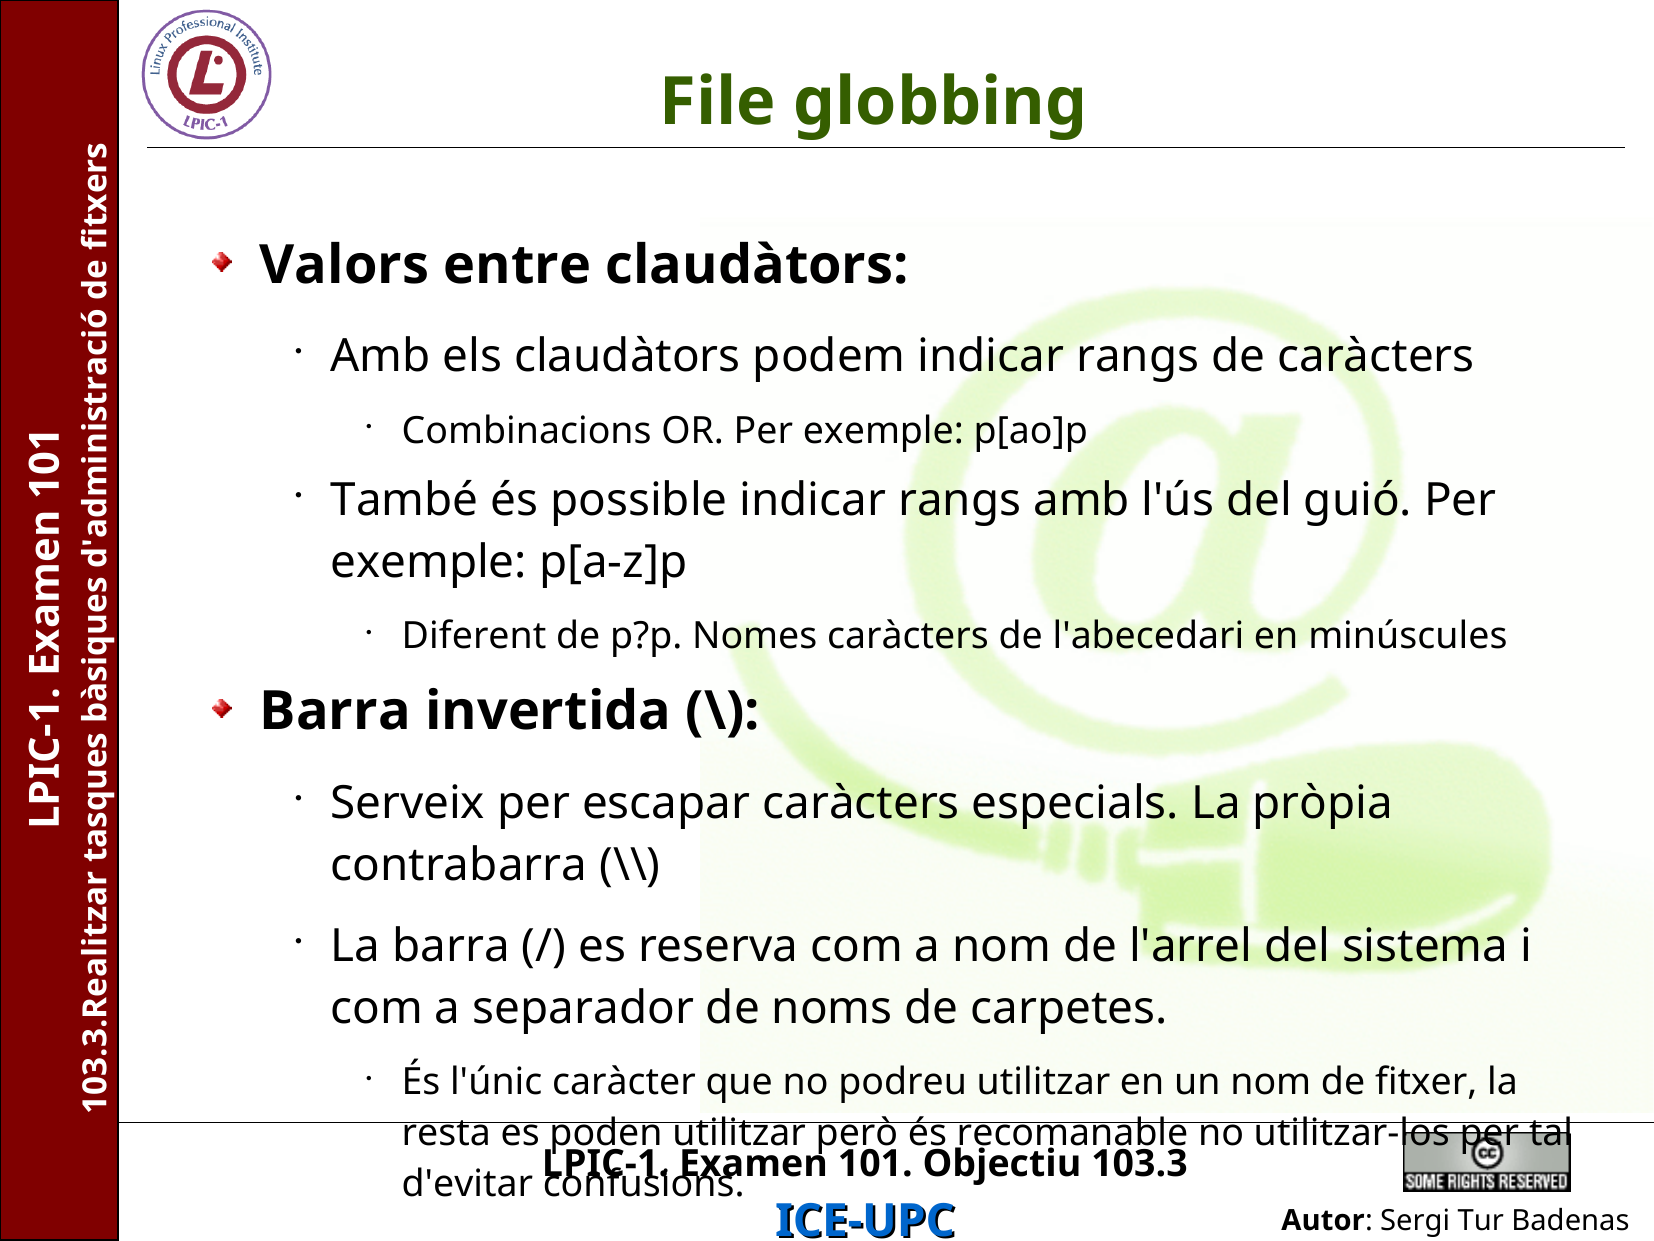

# File globbing
Valors entre claudàtors:
Amb els claudàtors podem indicar rangs de caràcters
Combinacions OR. Per exemple: p[ao]p
També és possible indicar rangs amb l'ús del guió. Per exemple: p[a-z]p
Diferent de p?p. Nomes caràcters de l'abecedari en minúscules
Barra invertida (\):
Serveix per escapar caràcters especials. La pròpia contrabarra (\\)
La barra (/) es reserva com a nom de l'arrel del sistema i com a separador de noms de carpetes.
És l'únic caràcter que no podreu utilitzar en un nom de fitxer, la resta es poden utilitzar però és recomanable no utilitzar-los per tal d'evitar confusions.